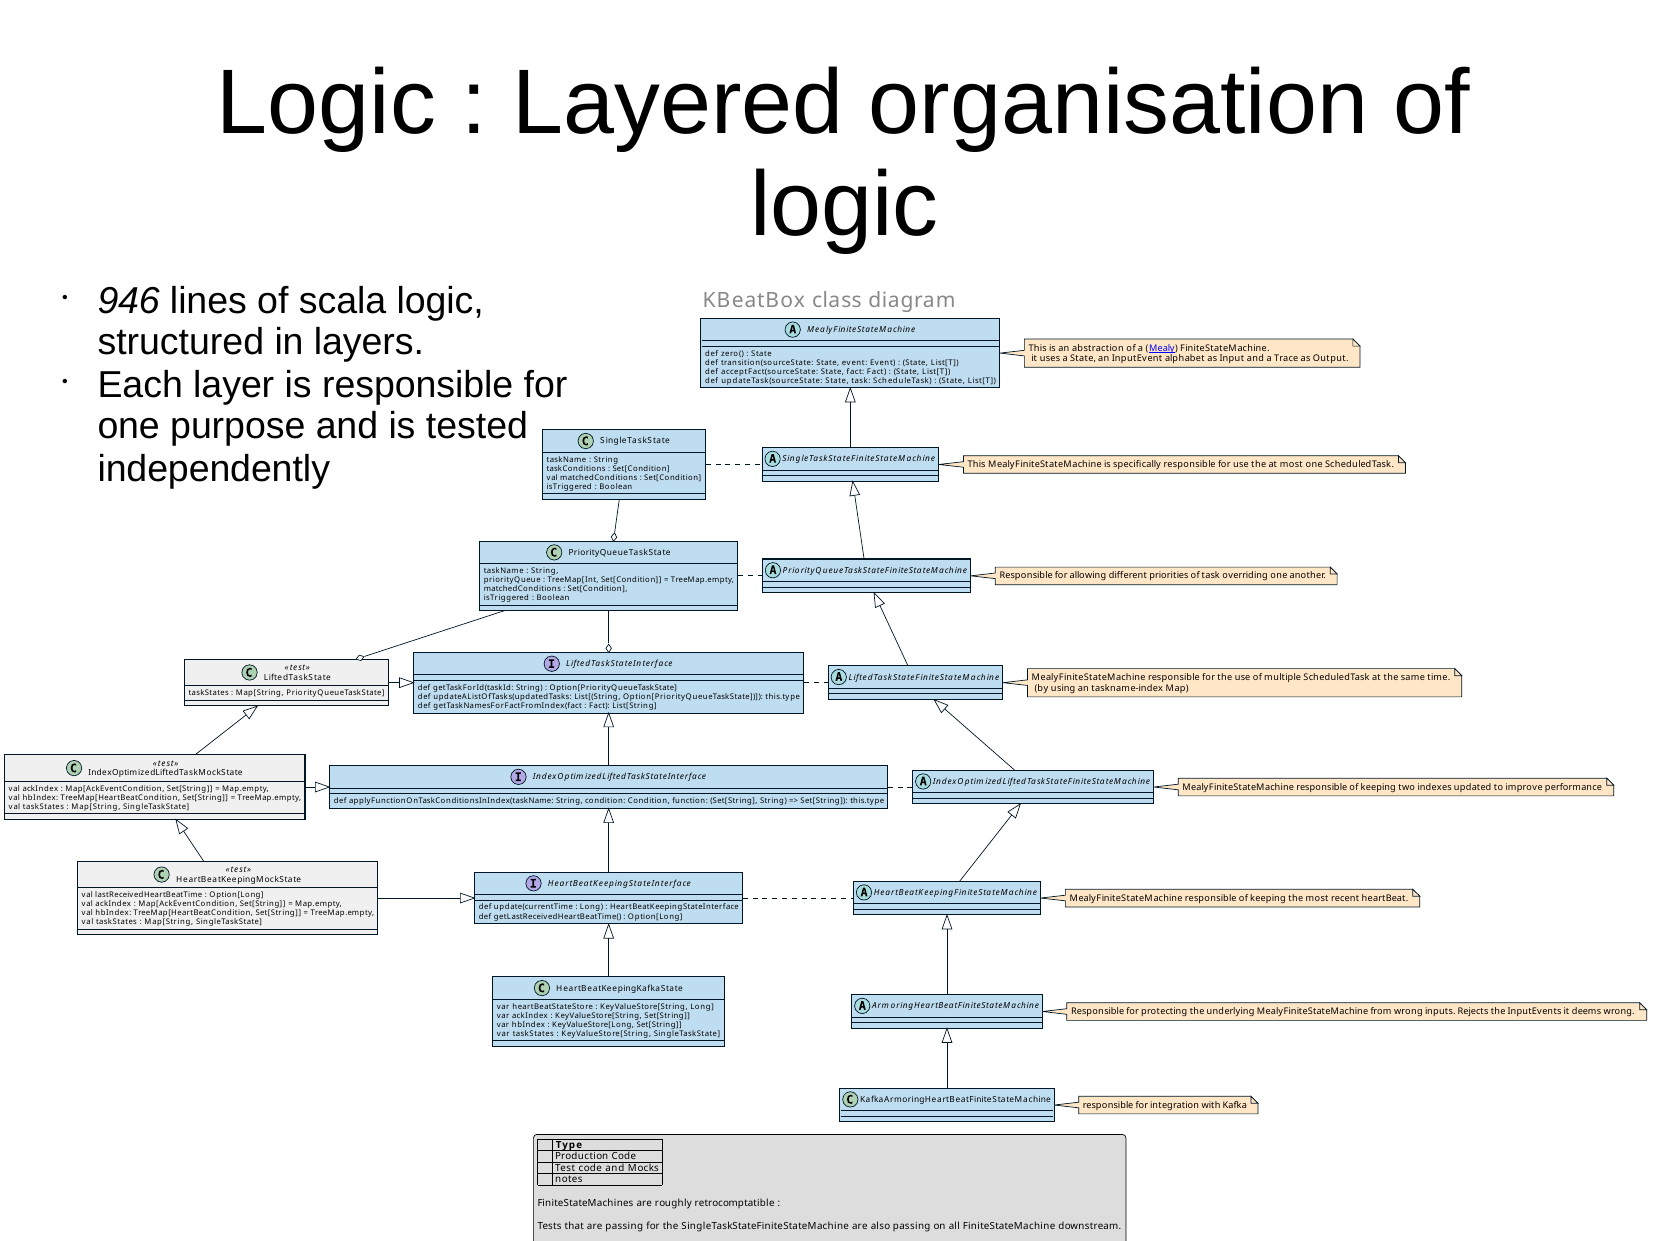

# Logic : Layered organisation of logic
946 lines of scala logic, structured in layers.
Each layer is responsible for one purpose and is tested independently